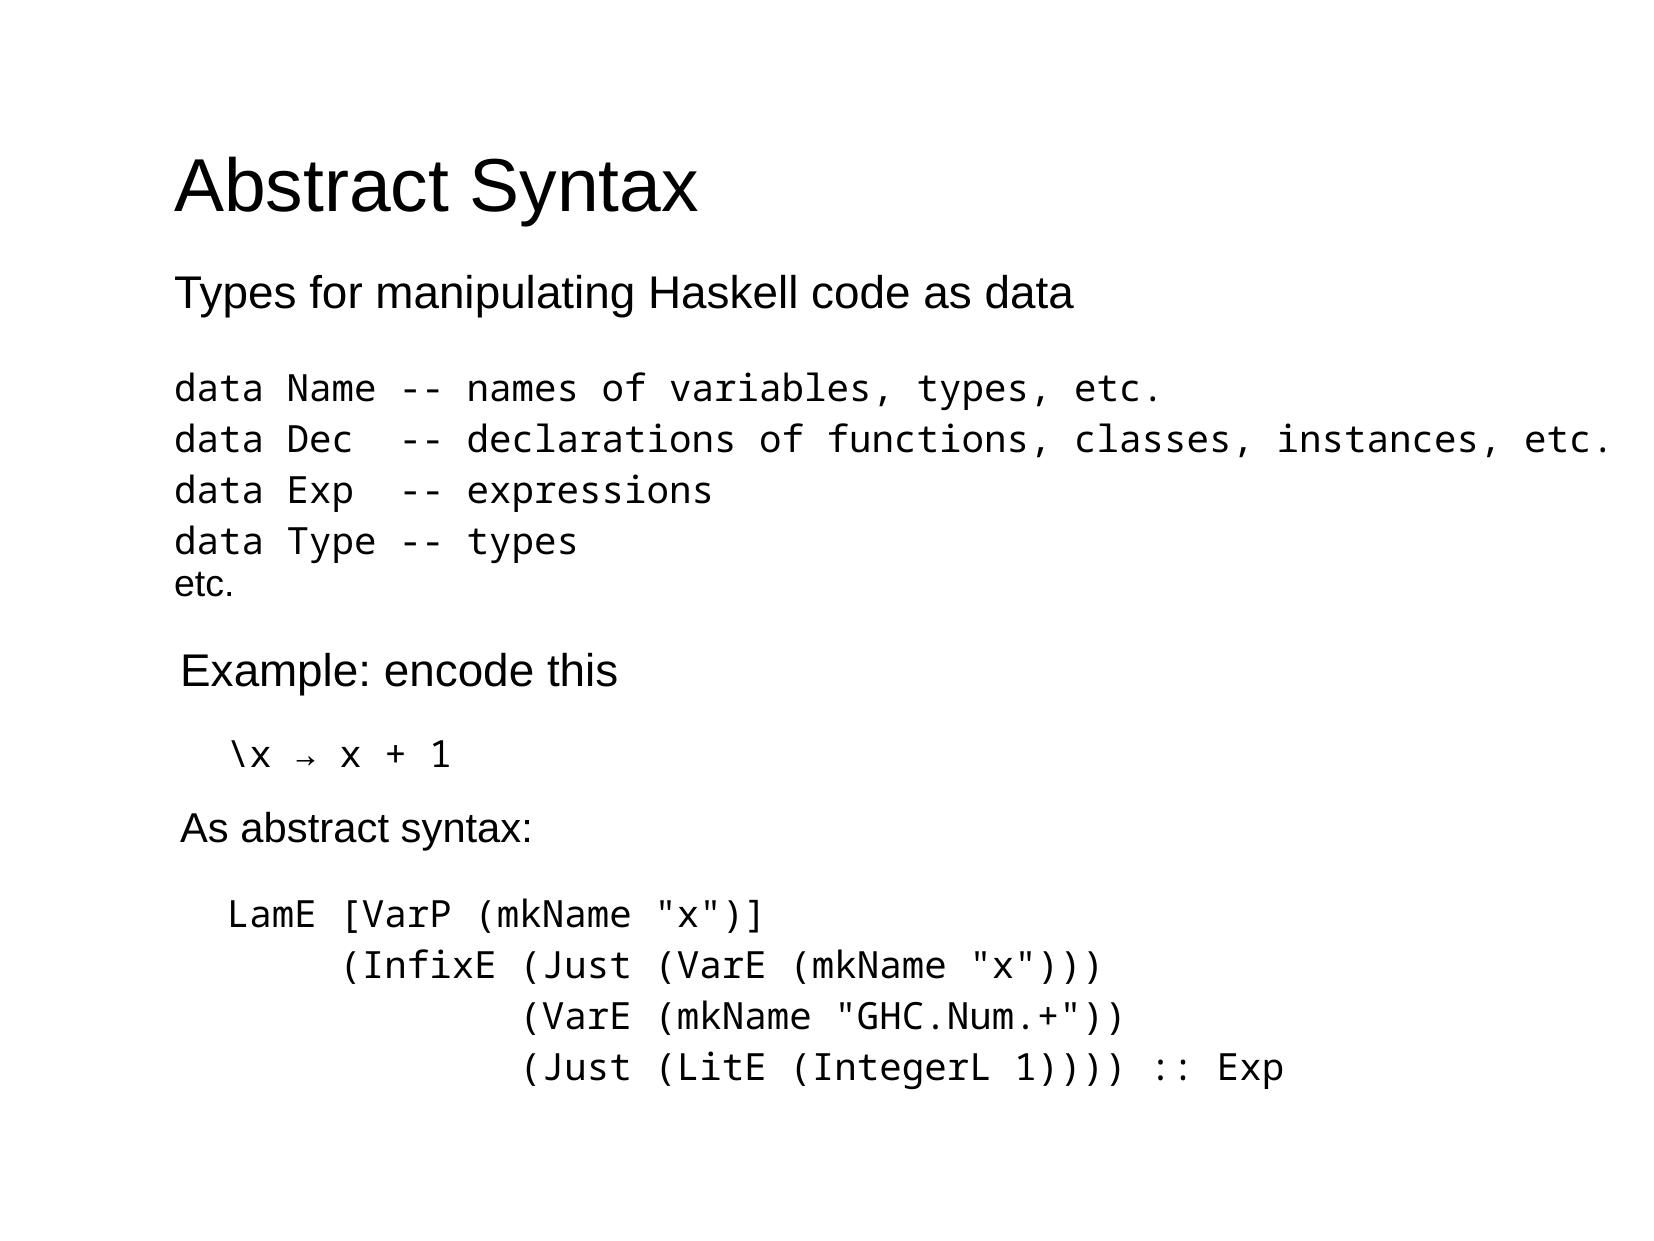

Abstract Syntax
Types for manipulating Haskell code as data
data Name -- names of variables, types, etc.
data Dec -- declarations of functions, classes, instances, etc.
data Exp -- expressions
data Type -- types
etc.
Example: encode this
\x → x + 1
As abstract syntax:
LamE [VarP (mkName "x")]
 (InfixE (Just (VarE (mkName "x")))
 (VarE (mkName "GHC.Num.+"))
 (Just (LitE (IntegerL 1)))) :: Exp